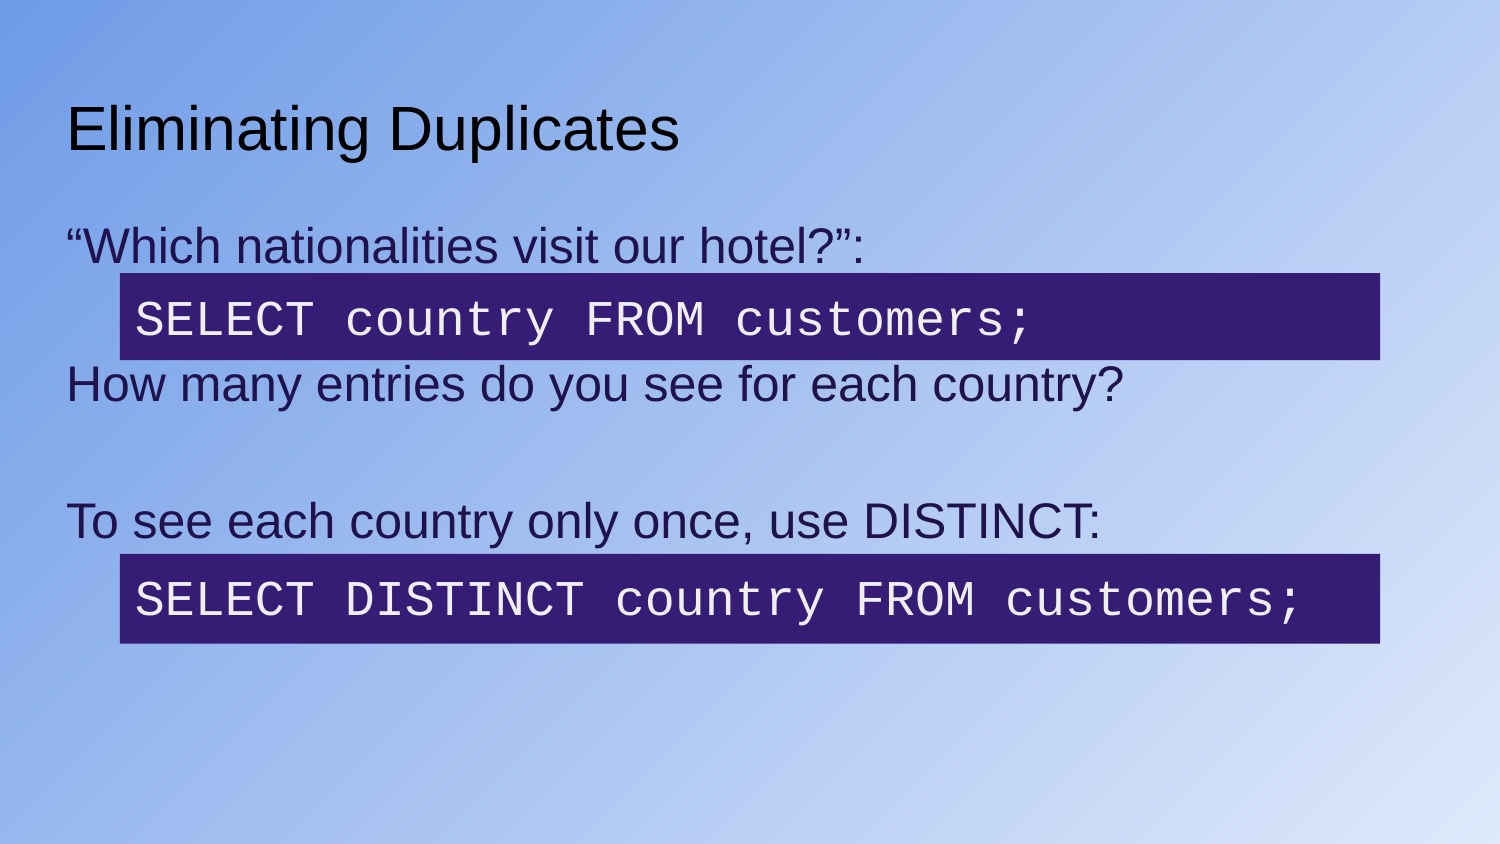

# Eliminating Duplicates
“Which nationalities visit our hotel?”:
How many entries do you see for each country?
To see each country only once, use DISTINCT:
SELECT country FROM customers;
SELECT DISTINCT country FROM customers;